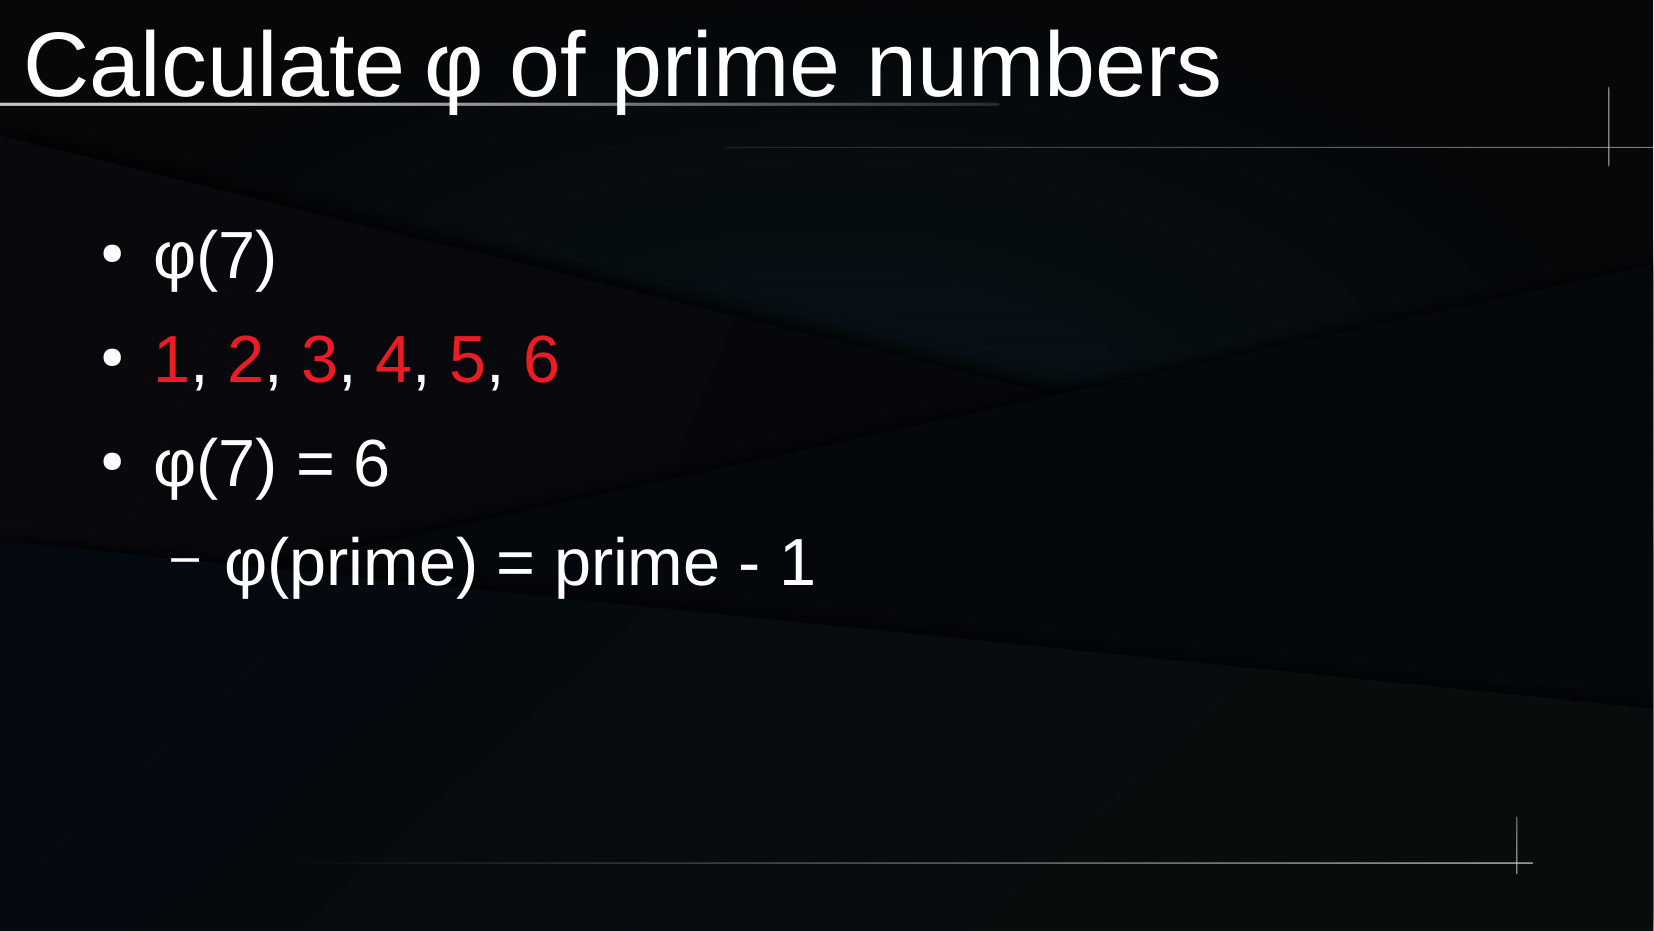

# Calculate φ of prime numbers
φ(7)
1, 2, 3, 4, 5, 6
φ(7) = 6
φ(prime) = prime - 1